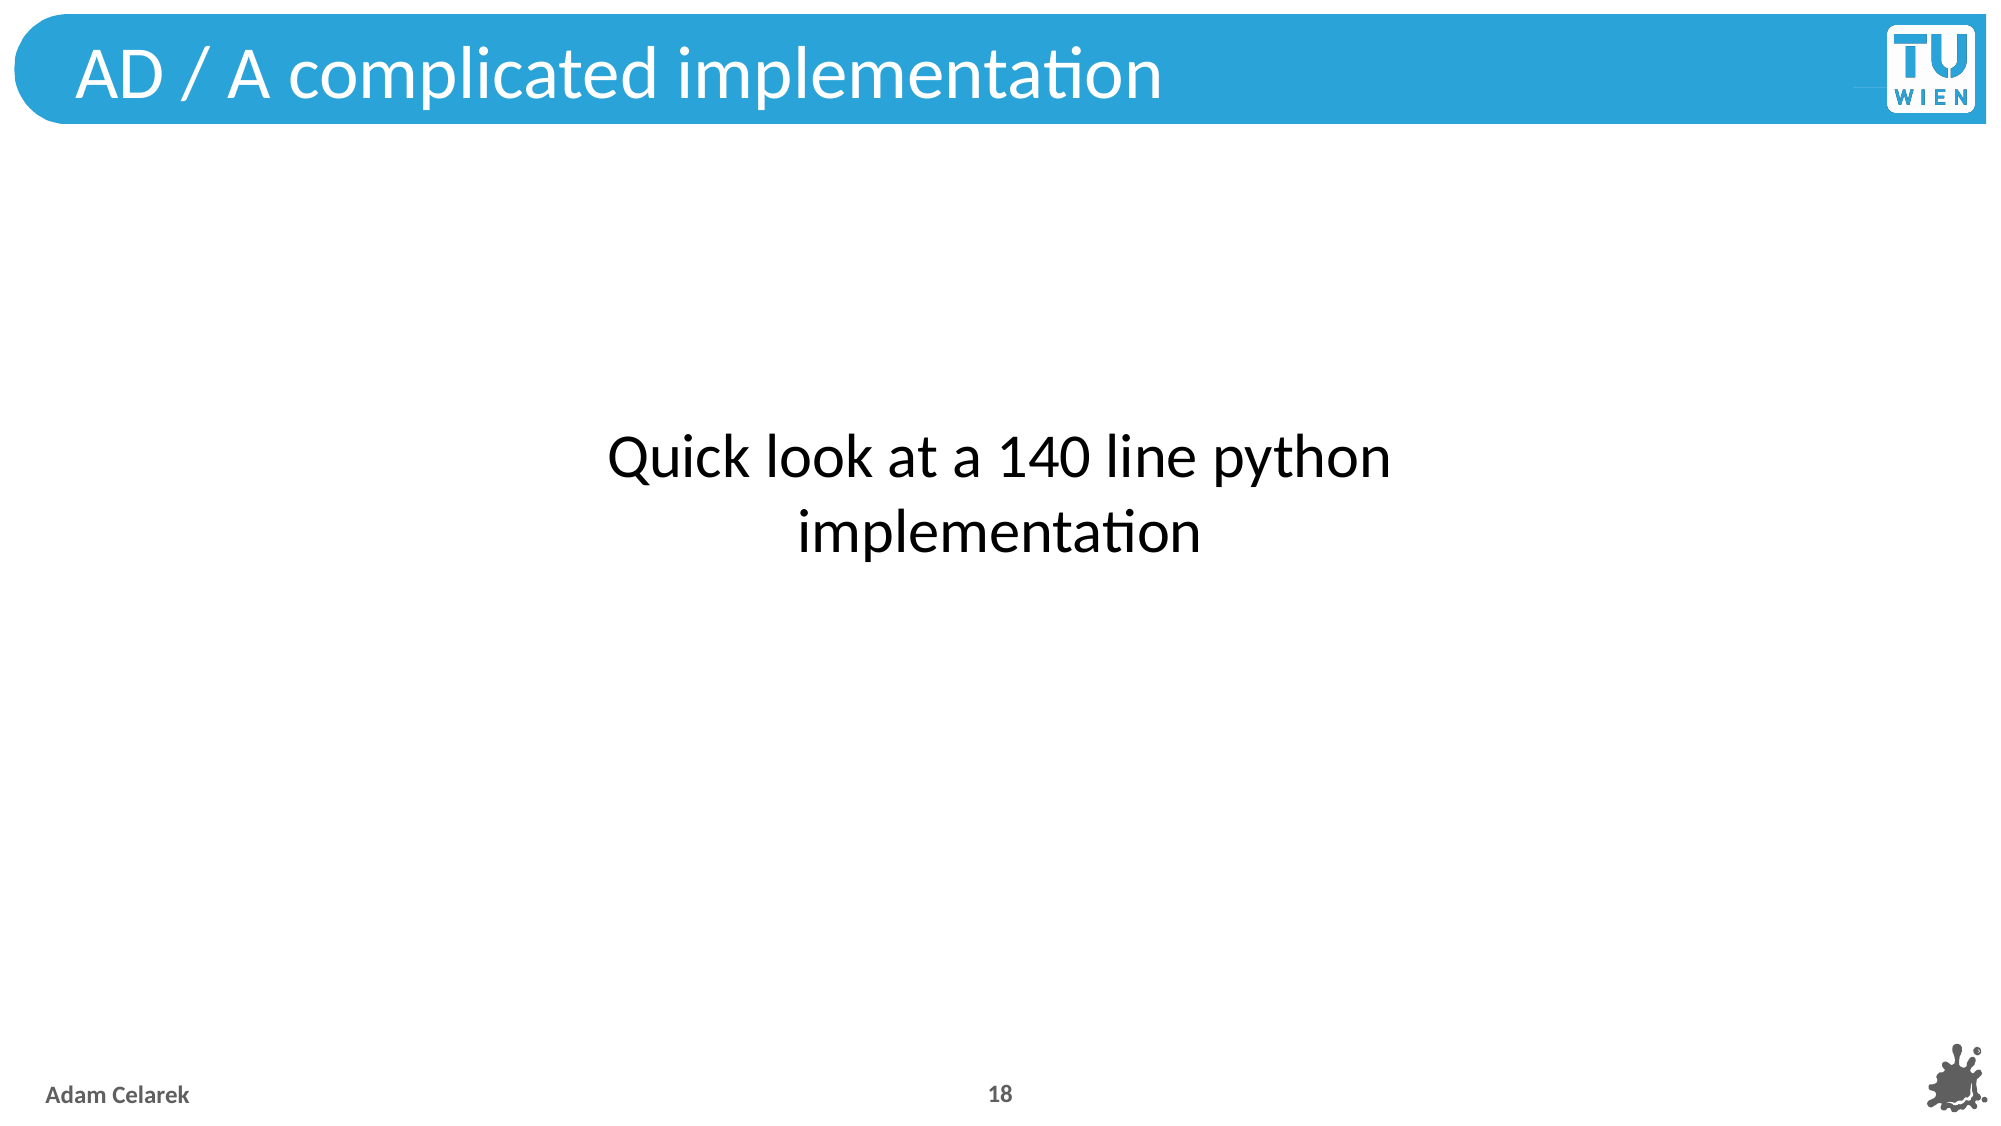

# AD / A complicated implementation
Quick look at a 140 line python implementation
Adam Celarek